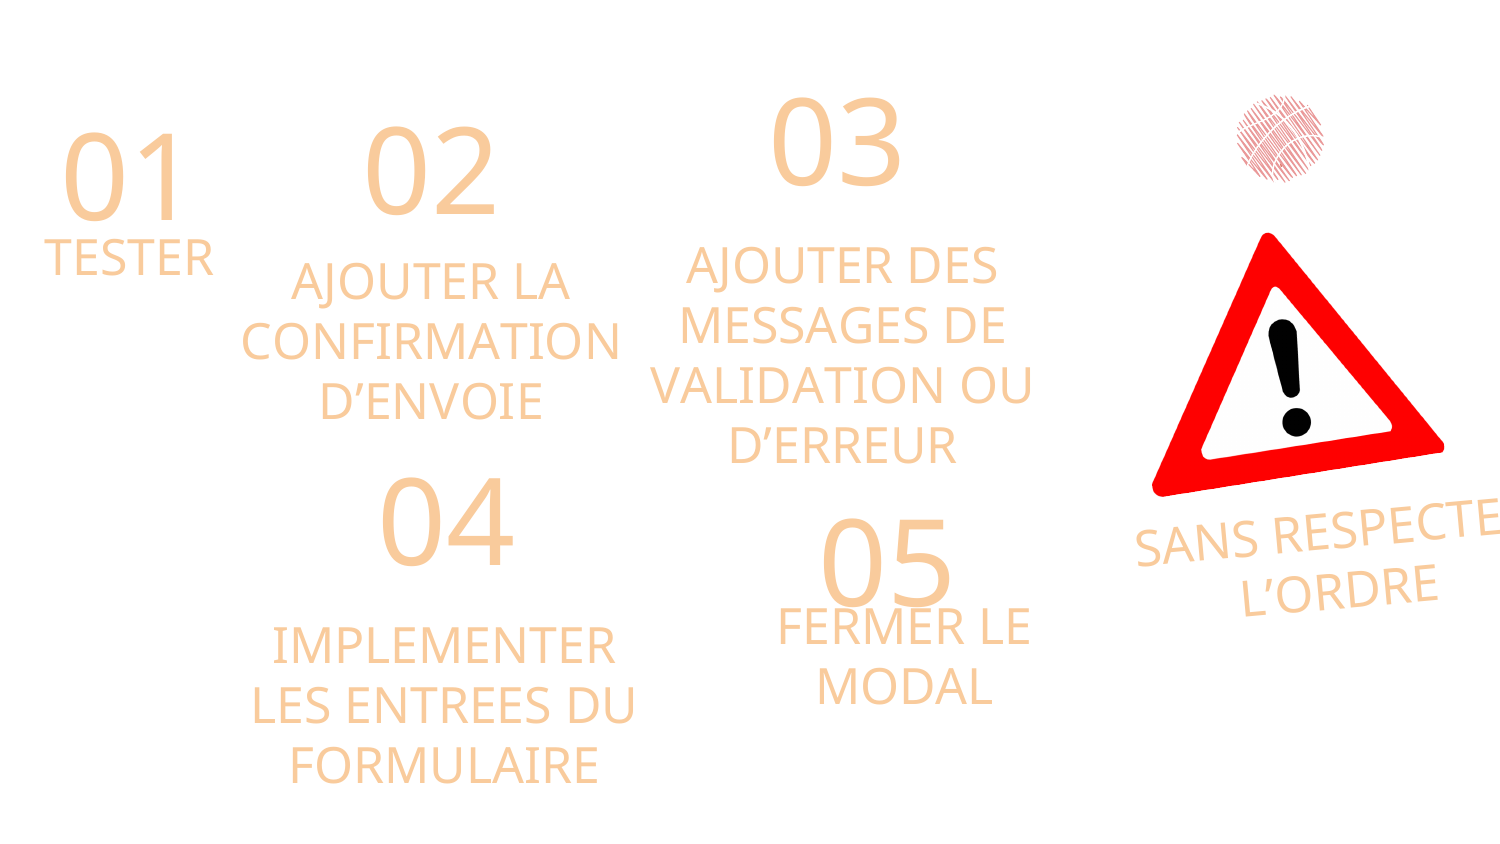

03
# 02
01
TESTER
AJOUTER DES MESSAGES DE VALIDATION OU D’ERREUR
AJOUTER LA CONFIRMATION D’ENVOIE
04
05
SANS RESPECTER L’ORDRE
FERMER LE MODAL
IMPLEMENTER LES ENTREES DU FORMULAIRE